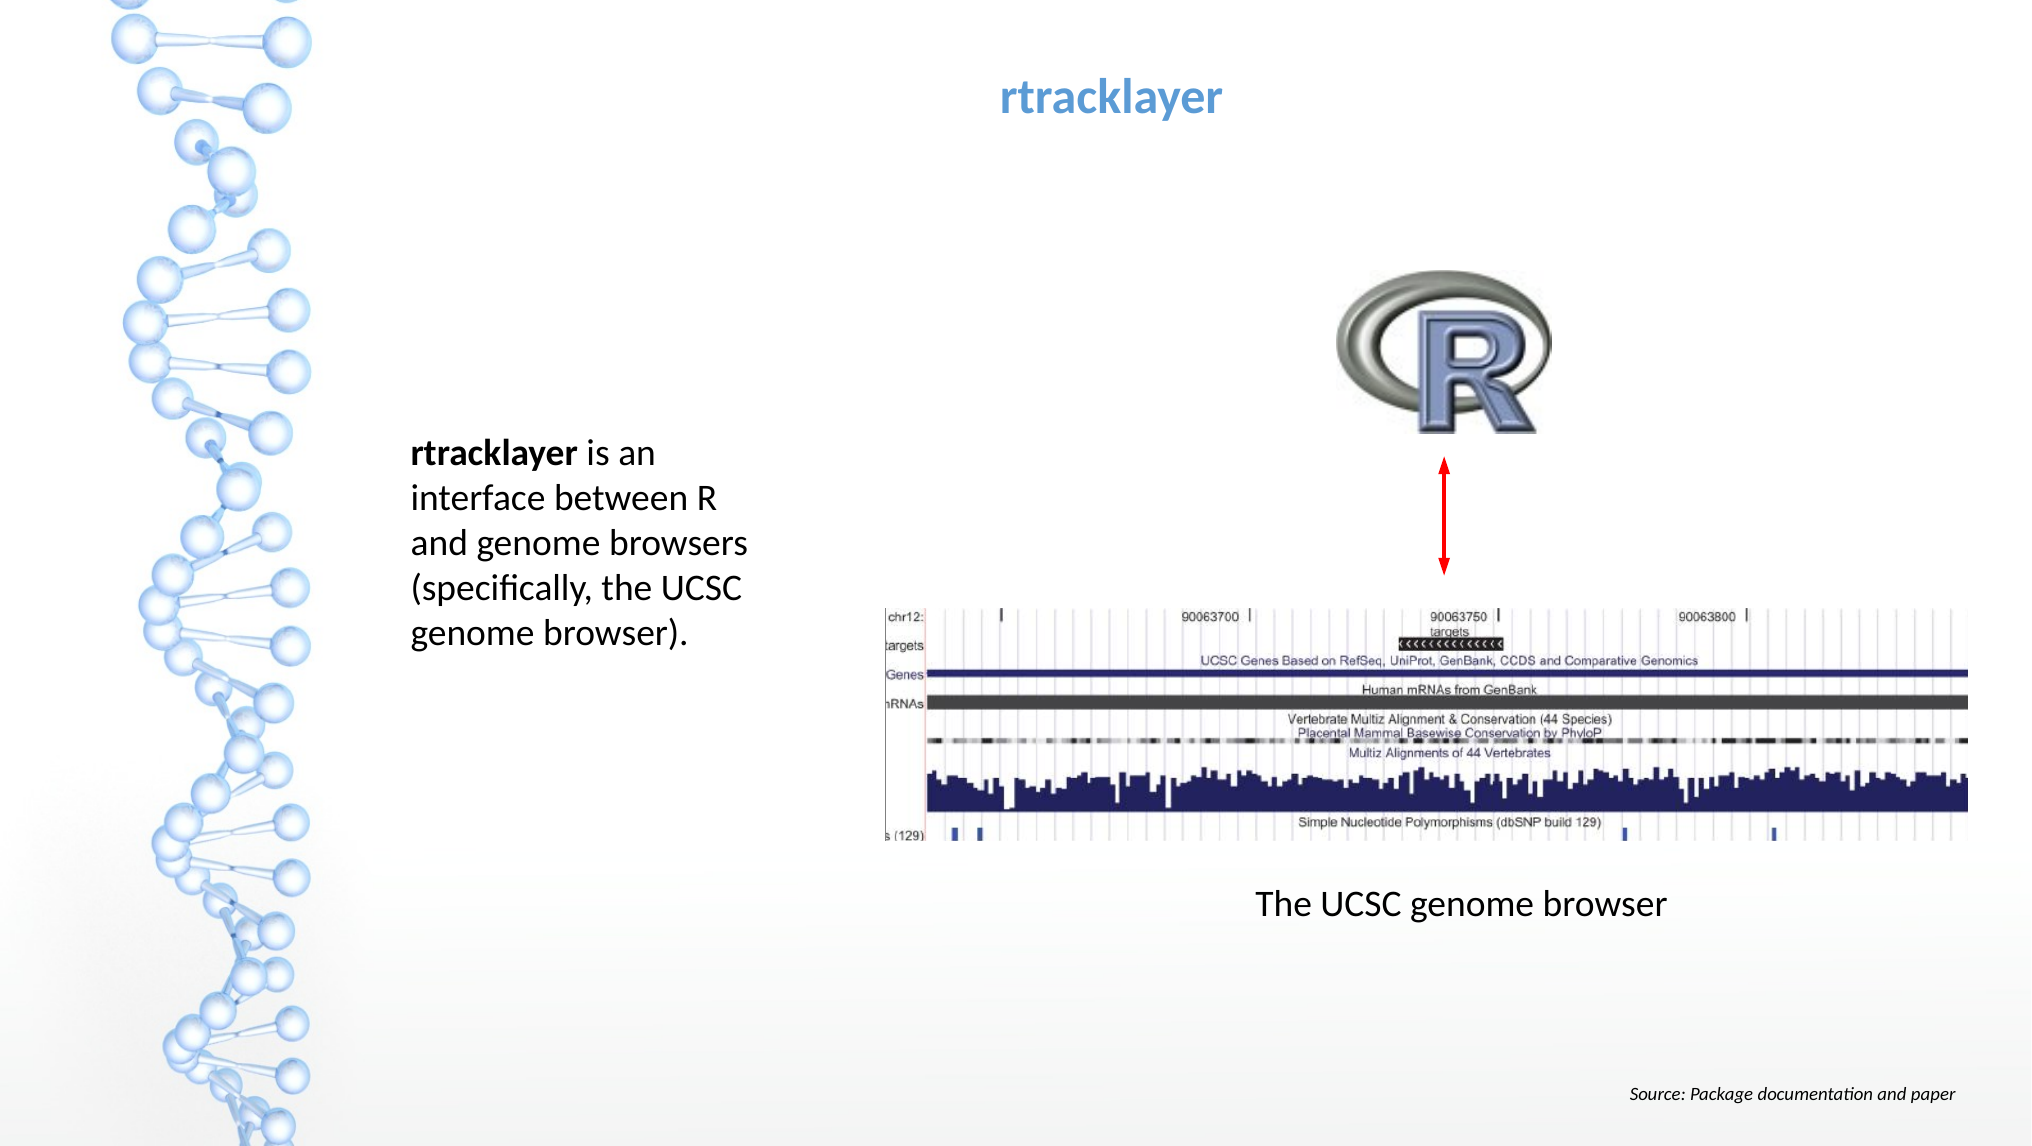

rtracklayer
rtracklayer is an interface between R and genome browsers (specifically, the UCSC genome browser).
The UCSC genome browser
Source: Package documentation and paper